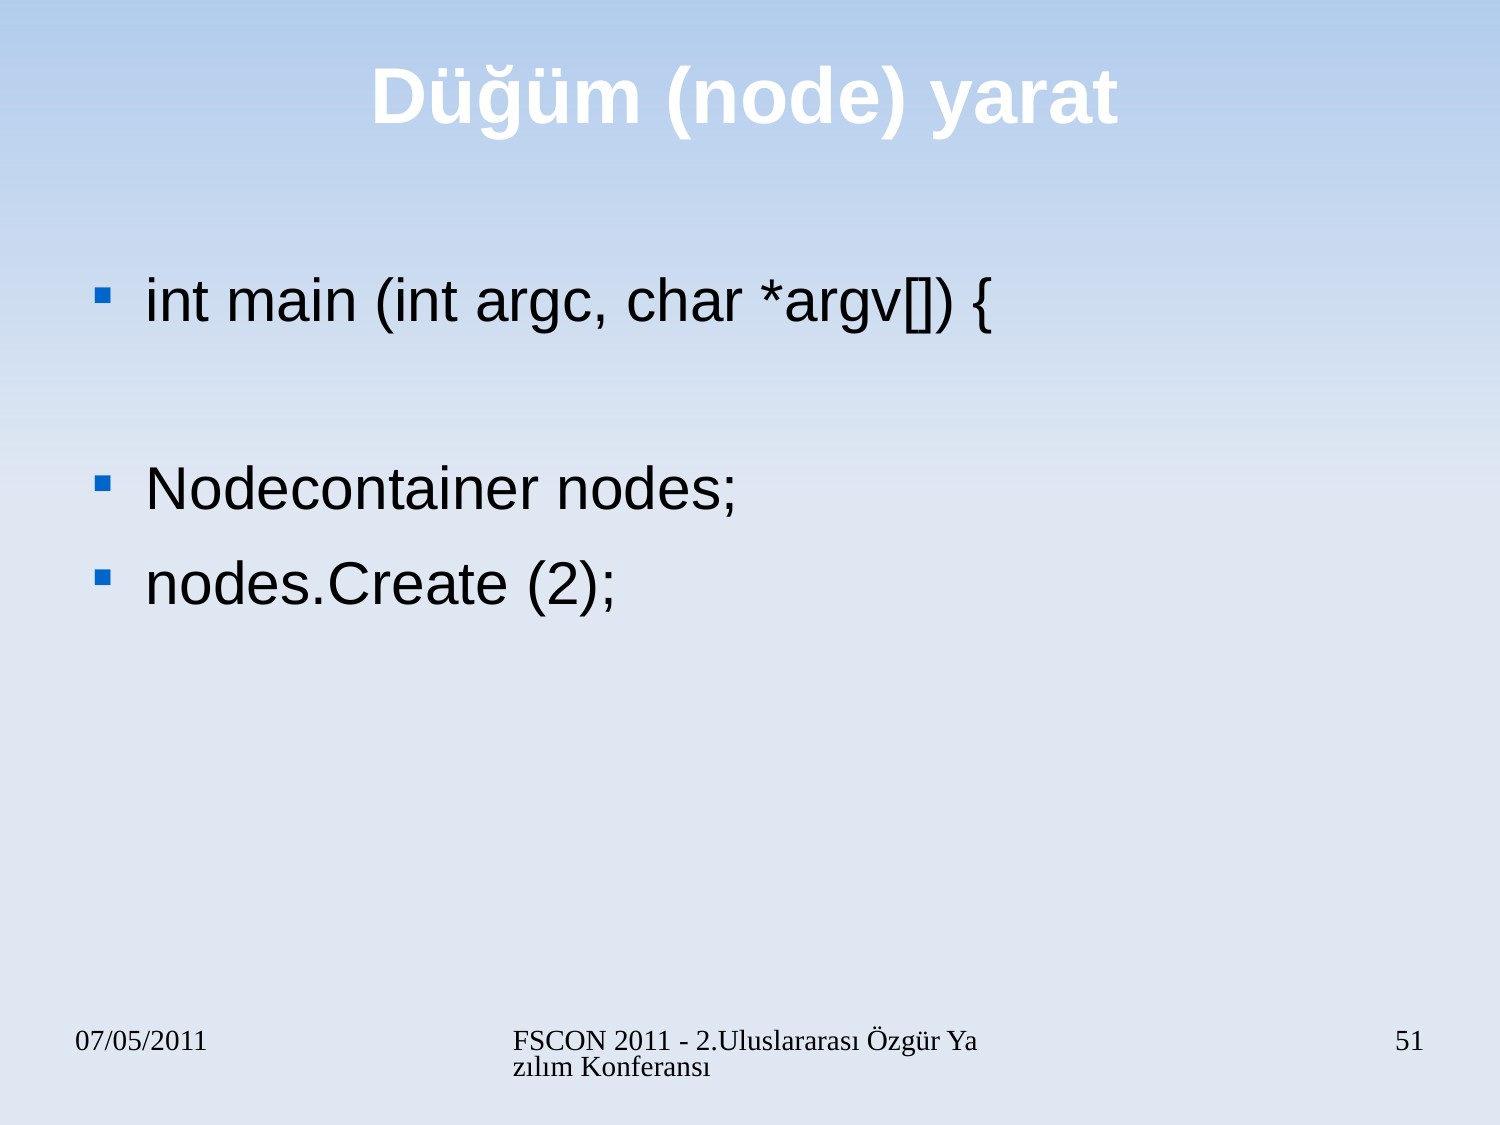

# Düğüm (node) yarat
int main (int argc, char *argv[]) {
Nodecontainer nodes;
nodes.Create (2);
07/05/2011
FSCON 2011 - 2.Uluslararası Özgür Yazılım Konferansı
51